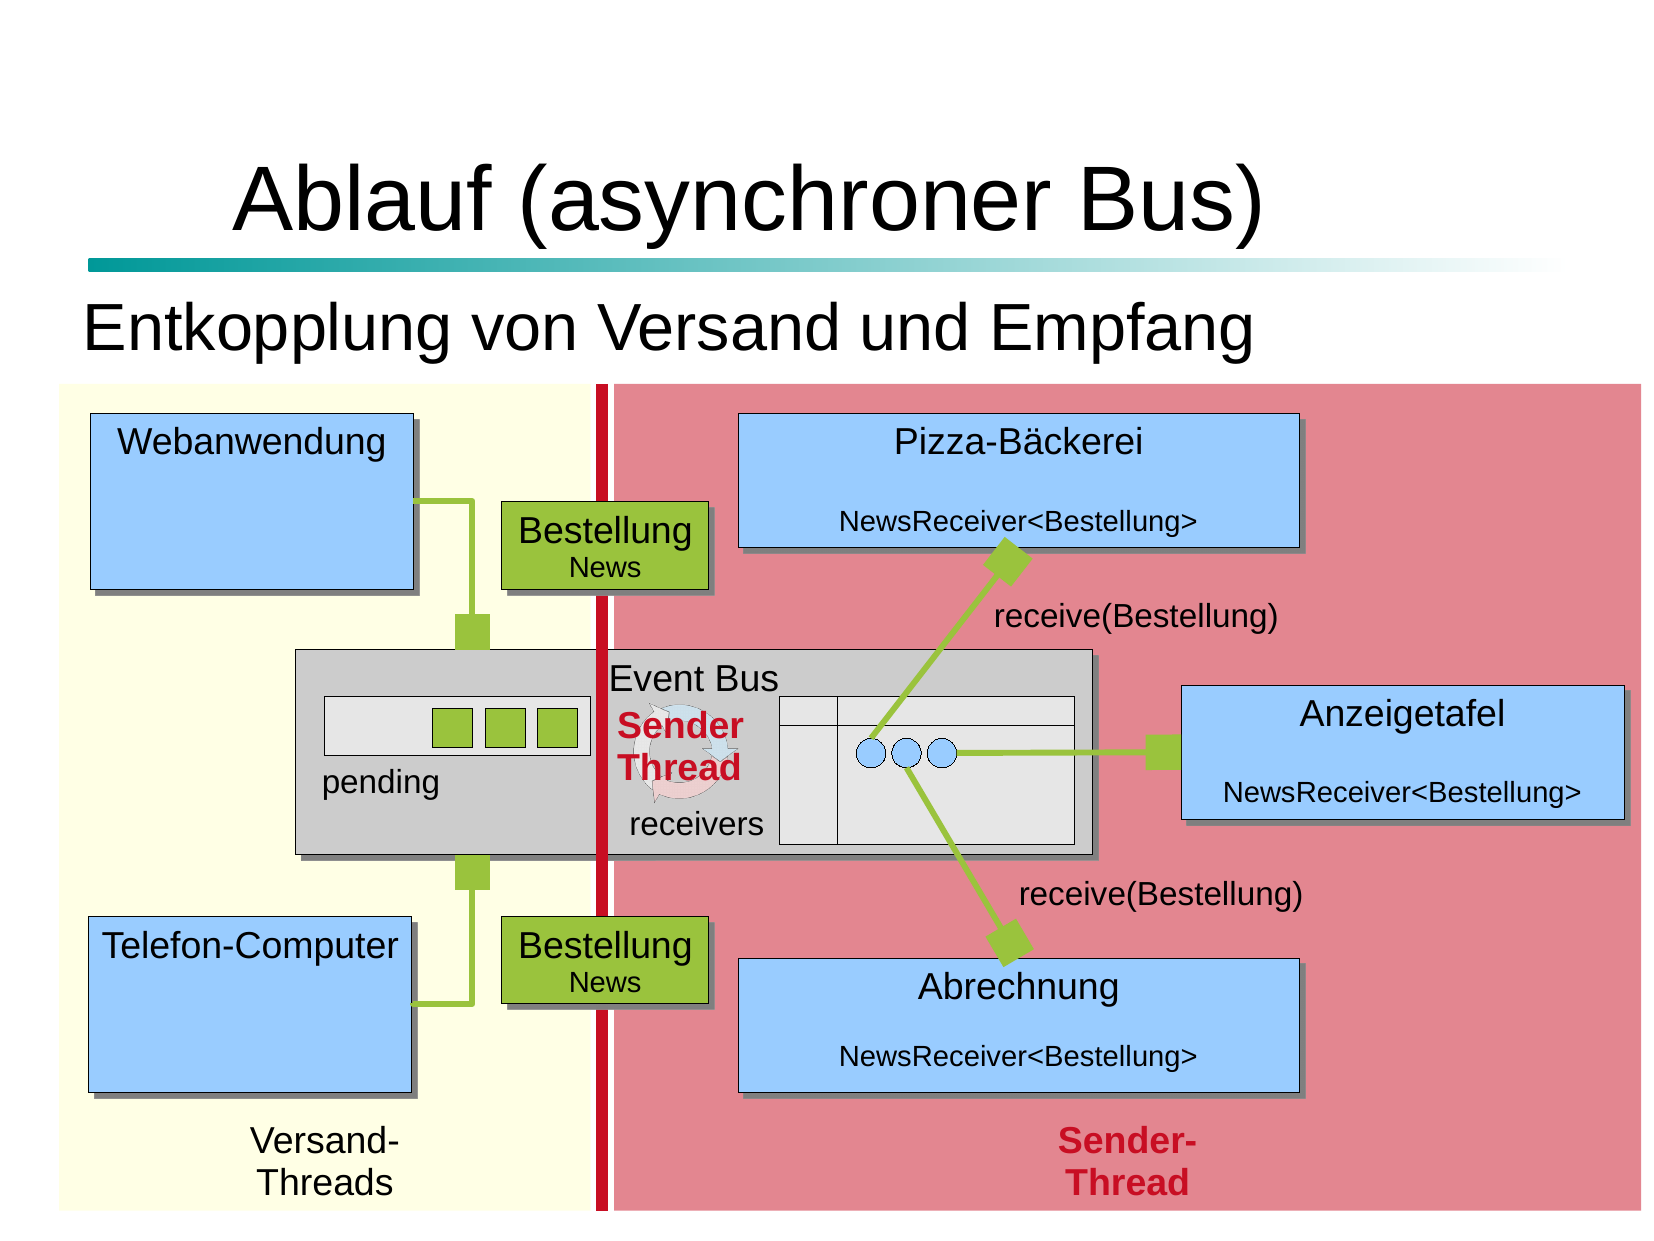

# Ablauf (asynchroner Bus)
Entkopplung von Versand und Empfang
Versand-
Threads
Sender-
Thread
Webanwendung
Pizza-Bäckerei
NewsReceiver<Bestellung>
Bestellung
News
receive(Bestellung)
Event Bus
Anzeigetafel
NewsReceiver<Bestellung>
pending
Sender
Thread
receivers
receive(Bestellung)
Bestellung
News
Telefon-Computer
Abrechnung
NewsReceiver<Bestellung>